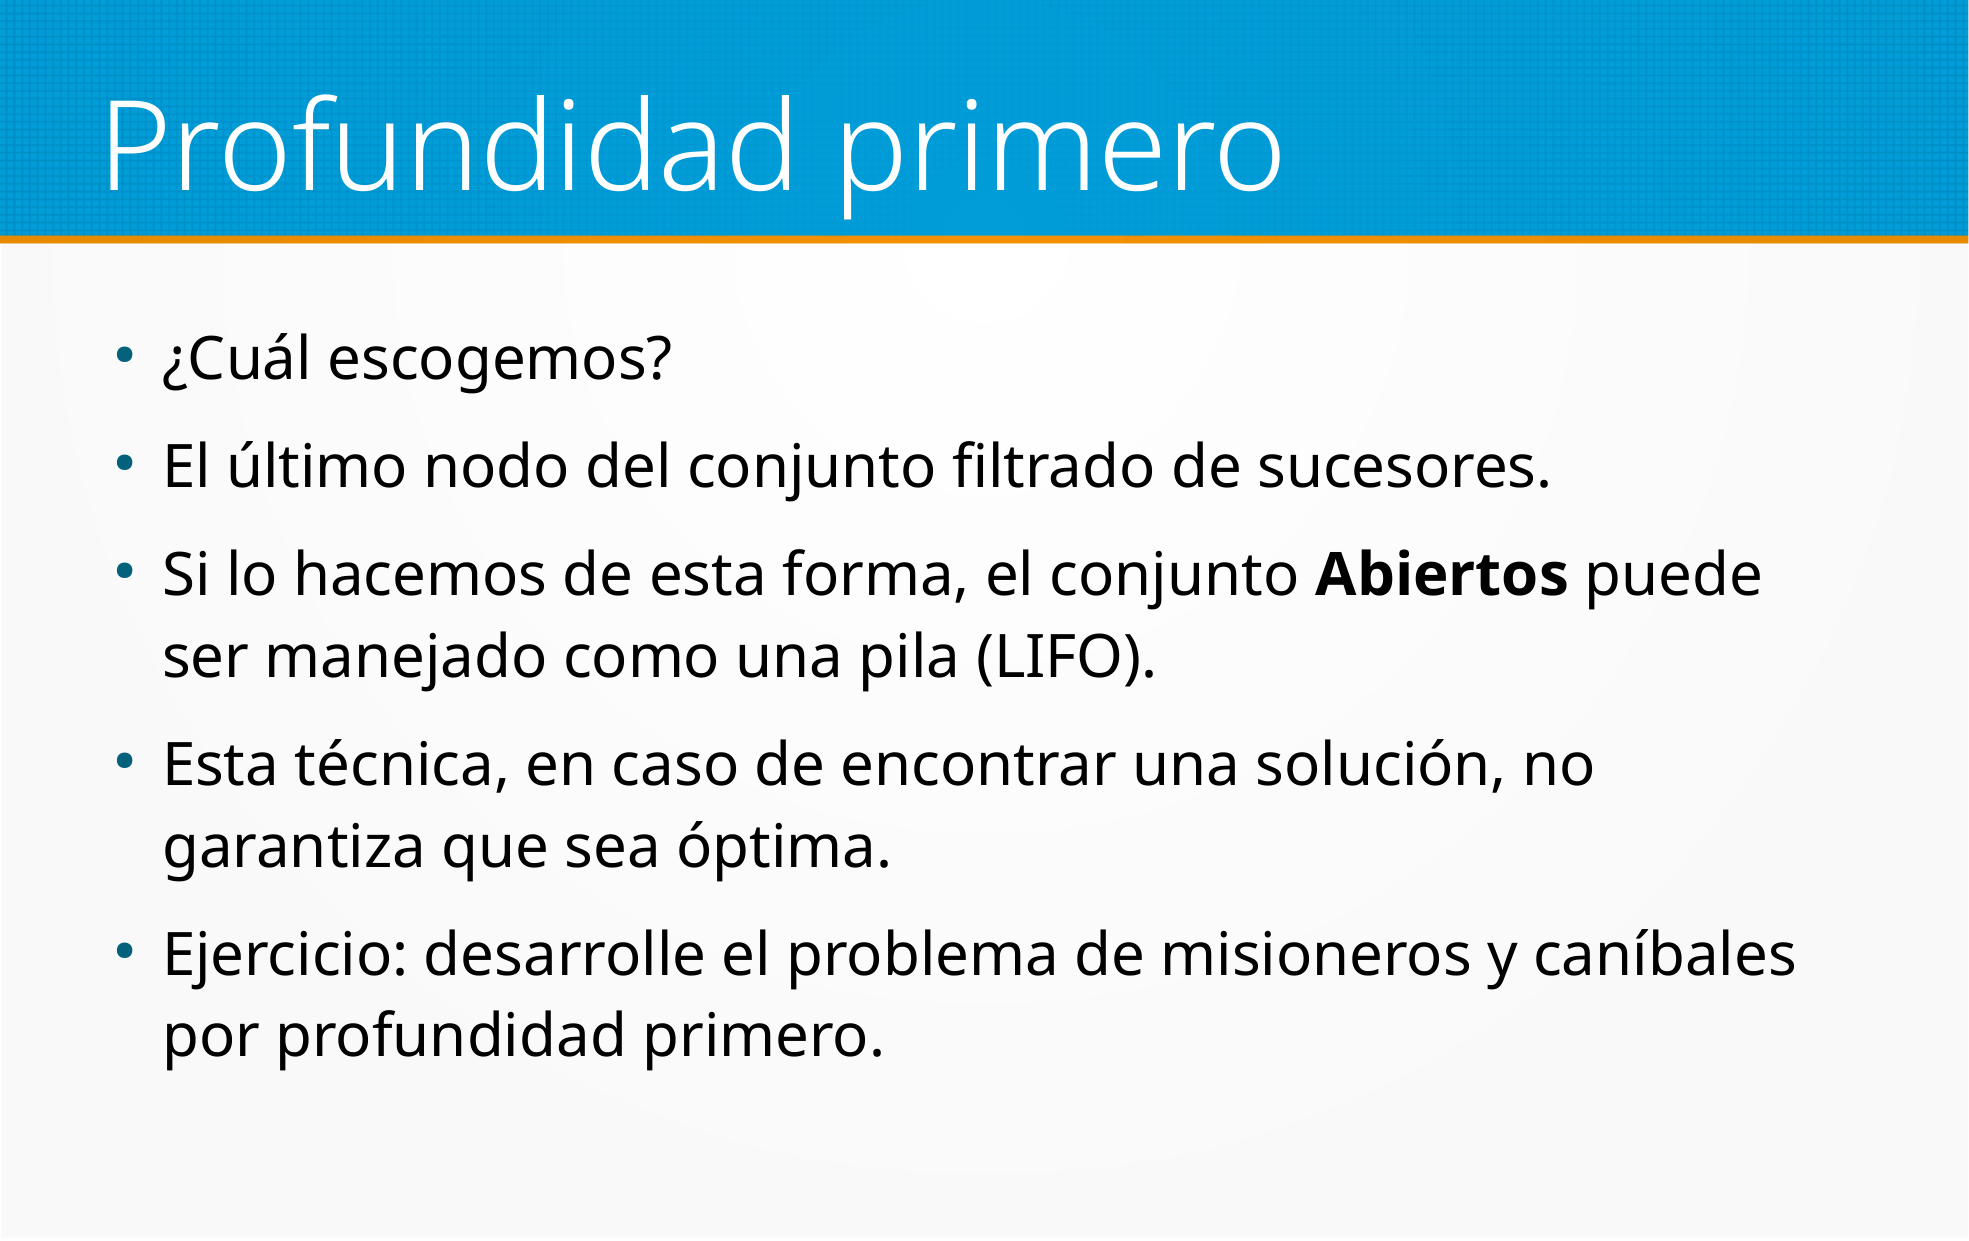

# Profundidad primero
¿Cuál escogemos?
El último nodo del conjunto filtrado de sucesores.
Si lo hacemos de esta forma, el conjunto Abiertos puede ser manejado como una pila (LIFO).
Esta técnica, en caso de encontrar una solución, no garantiza que sea óptima.
Ejercicio: desarrolle el problema de misioneros y caníbales por profundidad primero.